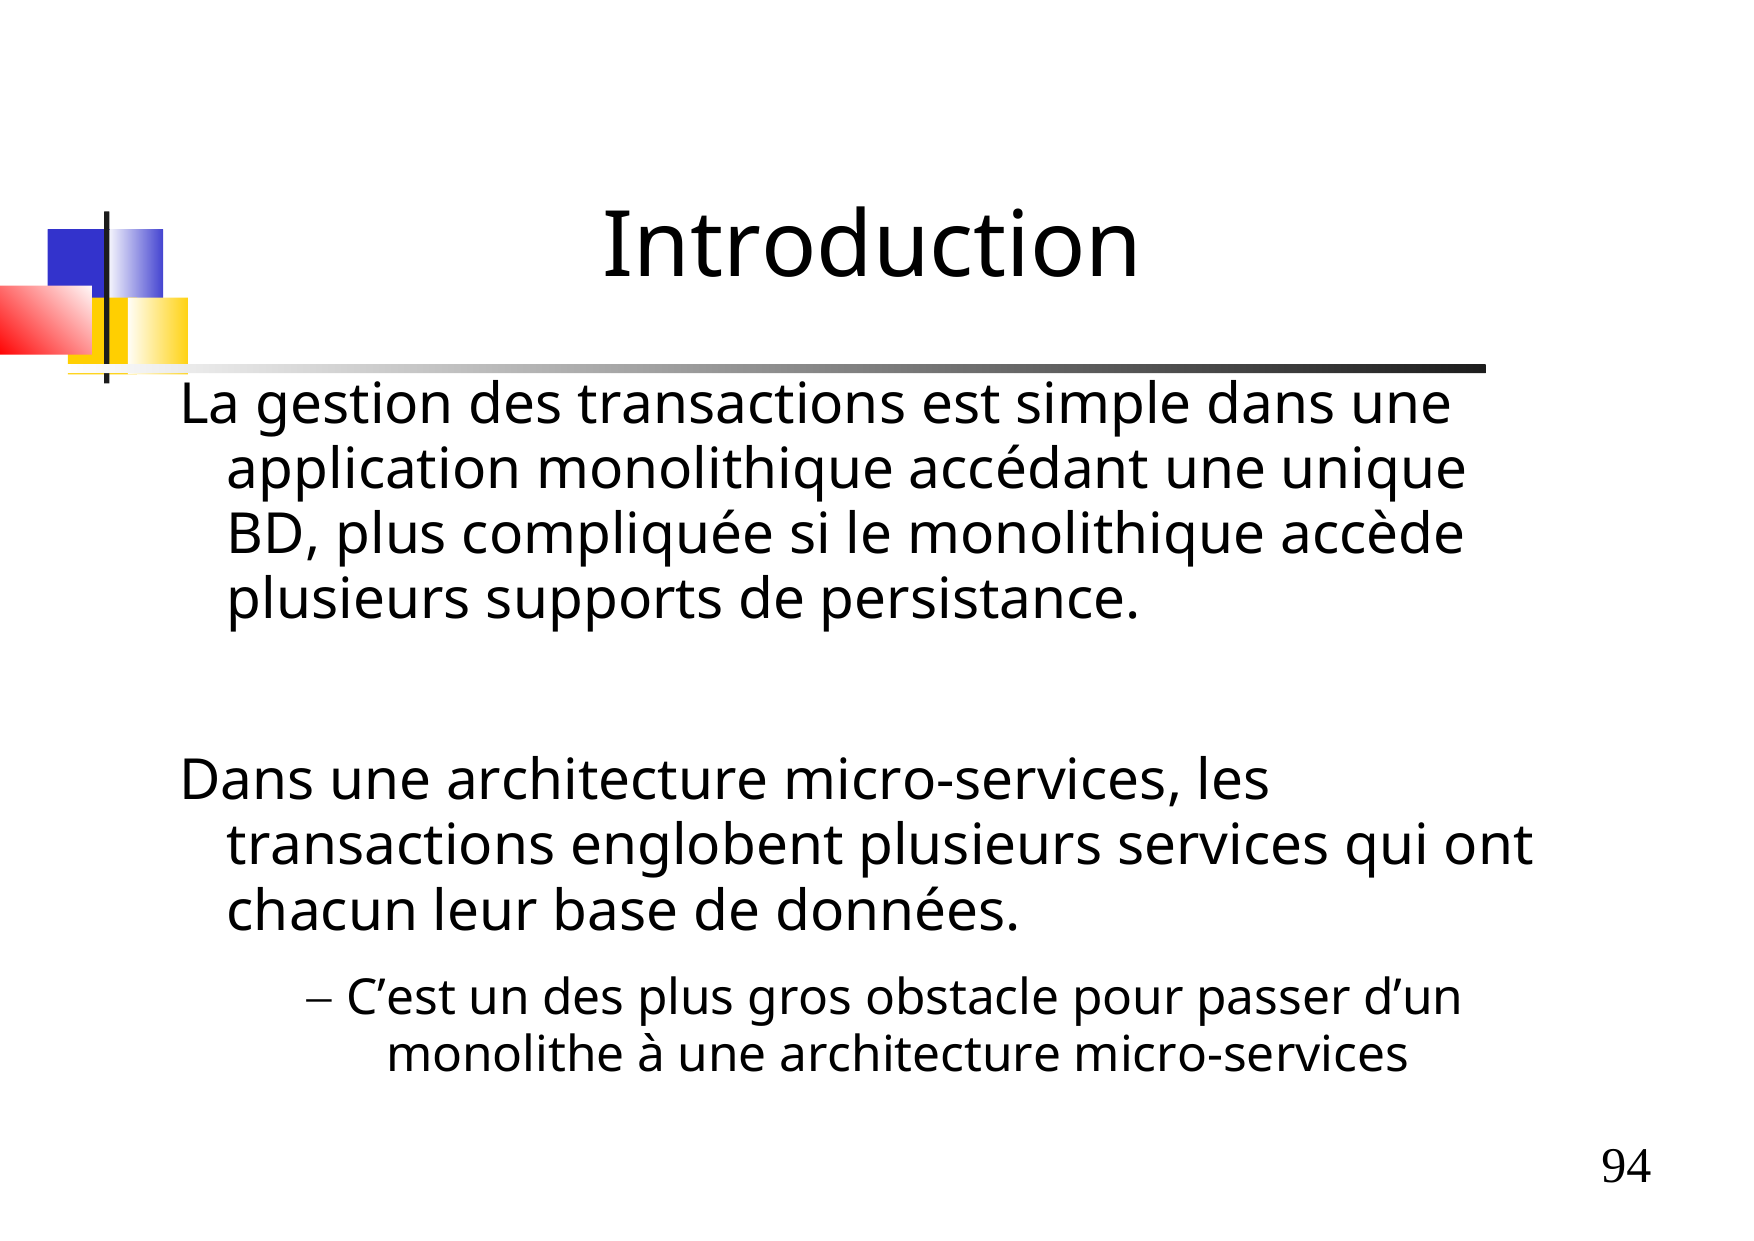

# Introduction
La gestion des transactions est simple dans une application monolithique accédant une unique BD, plus compliquée si le monolithique accède plusieurs supports de persistance.
Dans une architecture micro-services, les transactions englobent plusieurs services qui ont chacun leur base de données.
C’est un des plus gros obstacle pour passer d’un monolithe à une architecture micro-services